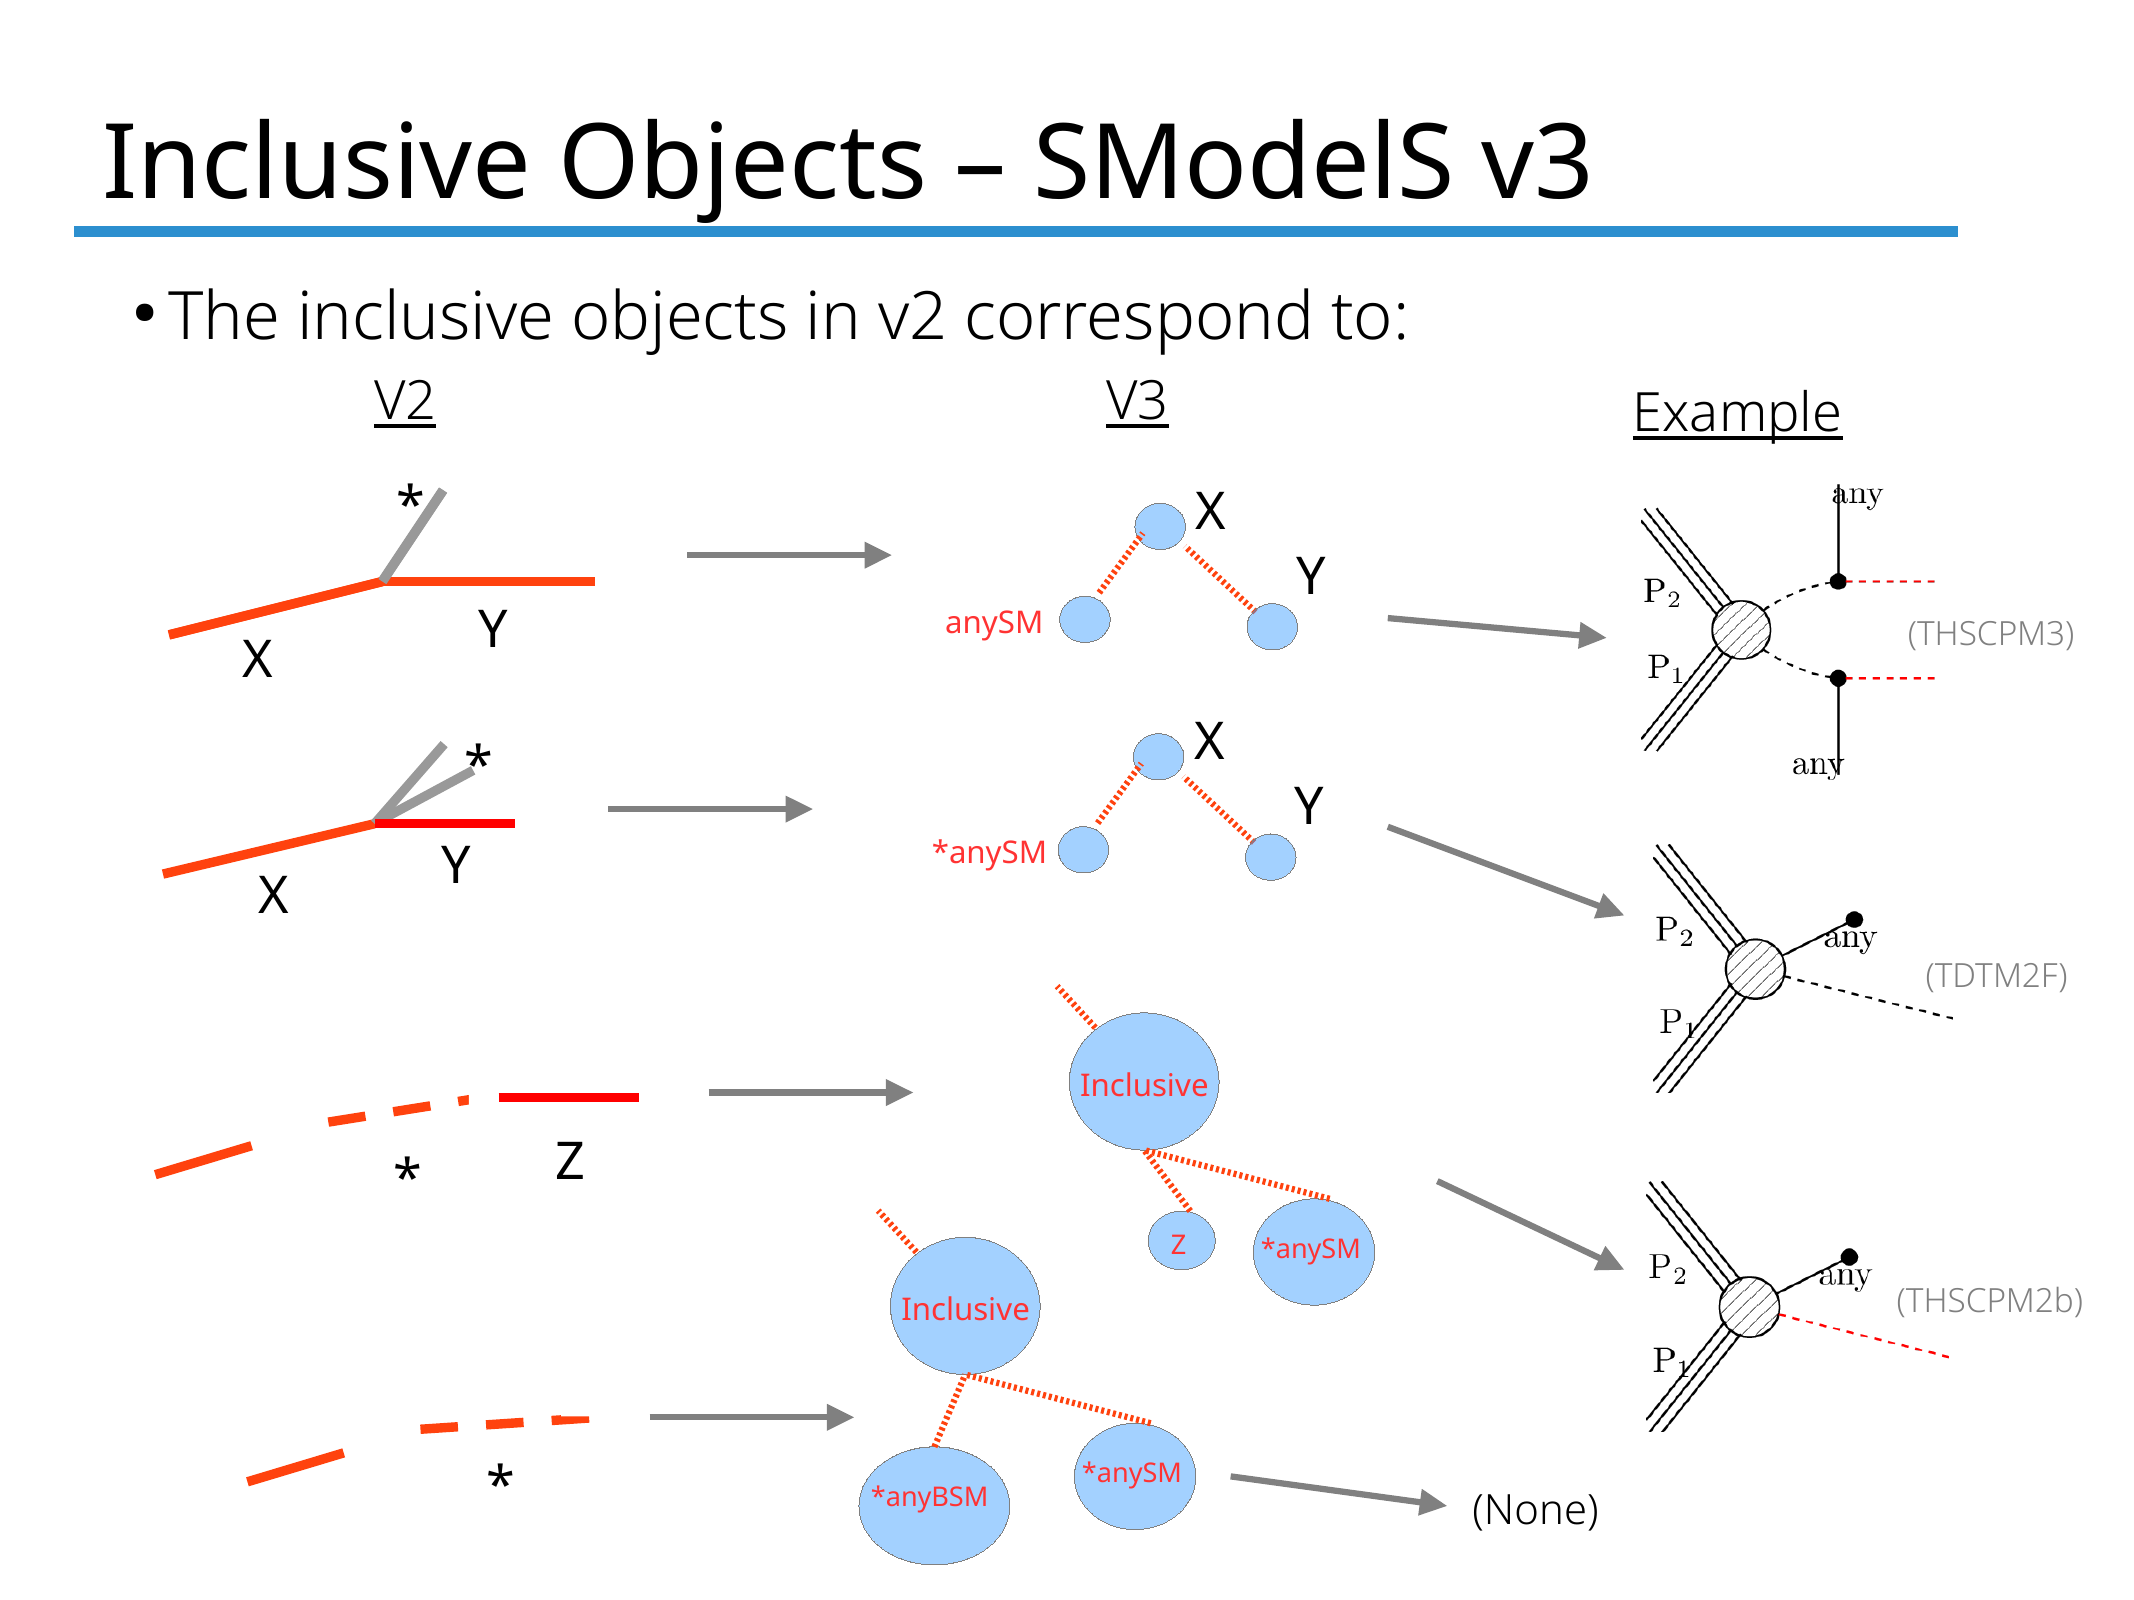

Inclusive Objects – SModelS v3
The inclusive objects in v2 correspond to:
V3
V2
Example
*
X
Y
Y
anySM
(THSCPM3)
X
X
*
Y
Y
*anySM
X
(TDTM2F)
Inclusive
Z
*
*anySM
Z
(THSCPM2b)
Inclusive
*anySM
*
*anyBSM
(None)